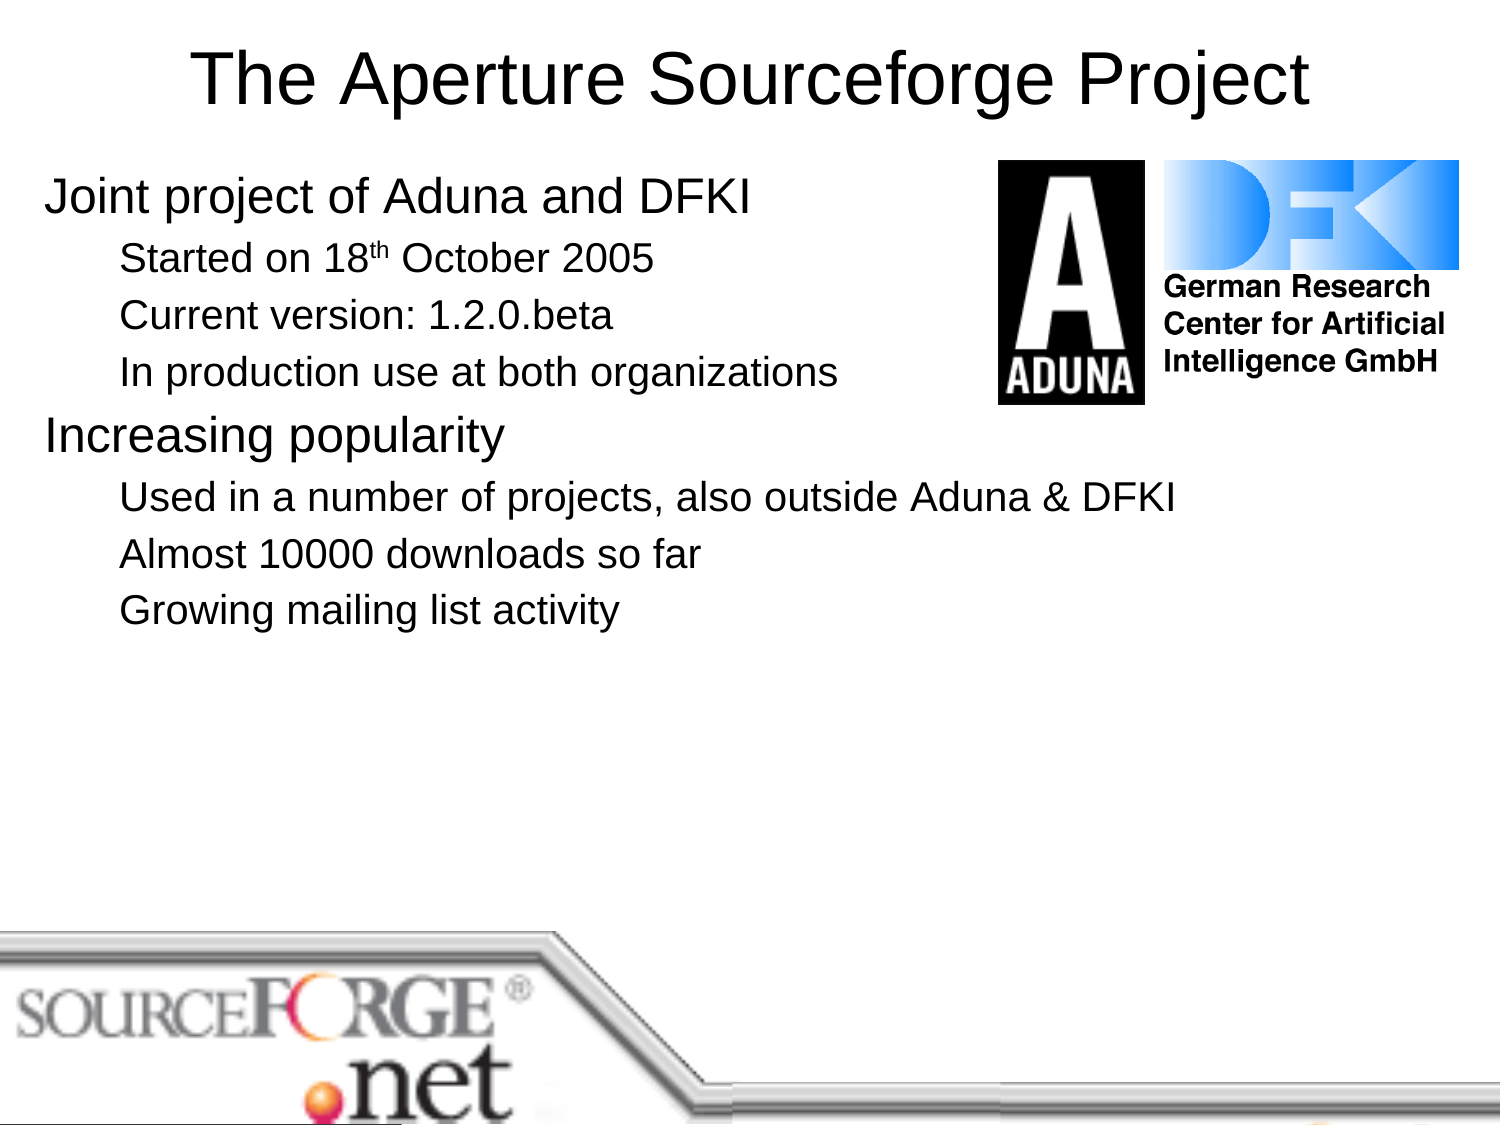

# The Aperture Sourceforge Project
Joint project of Aduna and DFKI
Started on 18th October 2005
Current version: 1.2.0.beta
In production use at both organizations
Increasing popularity
Used in a number of projects, also outside Aduna & DFKI
Almost 10000 downloads so far
Growing mailing list activity